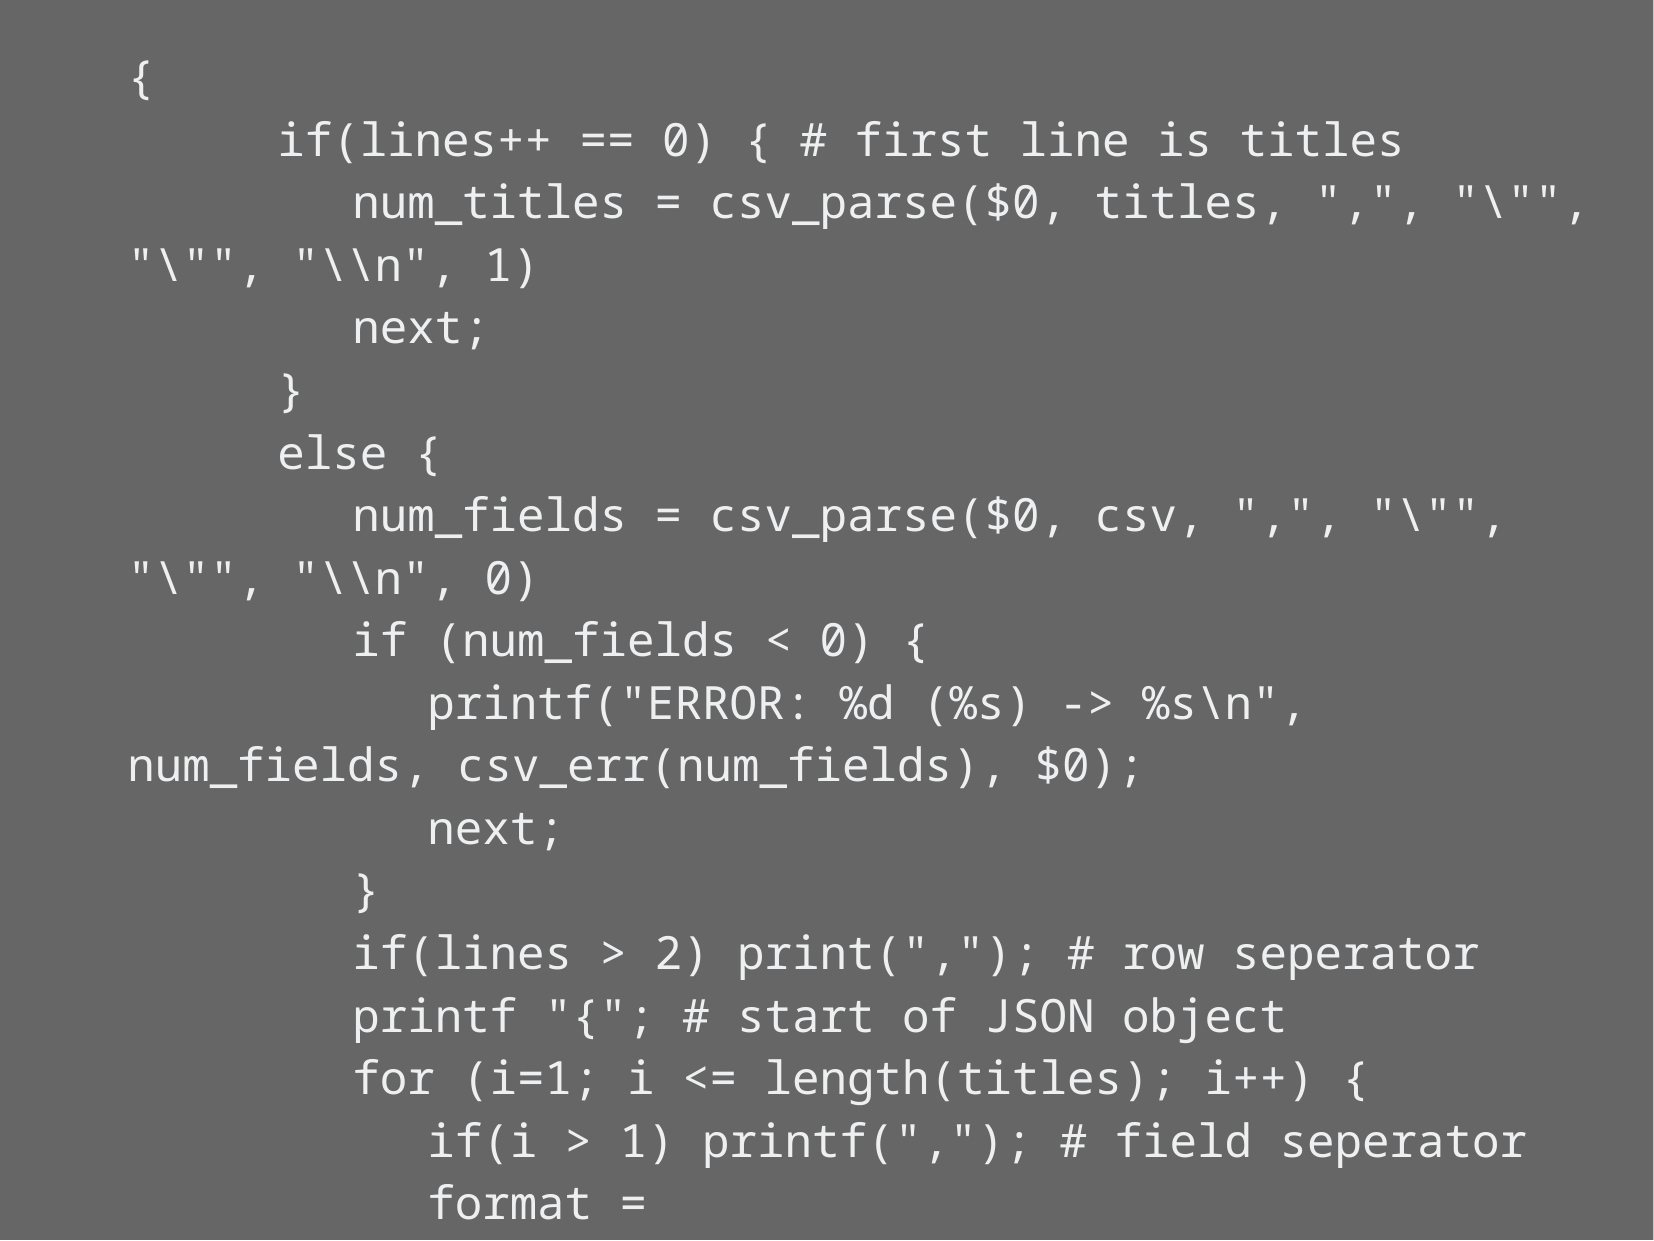

{
		if(lines++ == 0) { # first line is titles
			num_titles = csv_parse($0, titles, ",", "\"", "\"", "\\n", 1)
			next;
		}
		else {
			num_fields = csv_parse($0, csv, ",", "\"", "\"", "\\n", 0)
			if (num_fields < 0) {
				printf("ERROR: %d (%s) -> %s\n", num_fields, csv_err(num_fields), $0);
				next;
		 	}
			if(lines > 2) print(","); # row seperator
			printf "{"; # start of JSON object
			for (i=1; i <= length(titles); i++) {
				if(i > 1) printf(","); # field seperator
				format = (index(supportedFormats,formatList[i]) != 0) ? formatStrings[formatList[i]] : formatStrings["s"];
				printf(format, titles[i], csv[i]);
			}
			print "}"; # end of JSON object
	} # all other lines
}